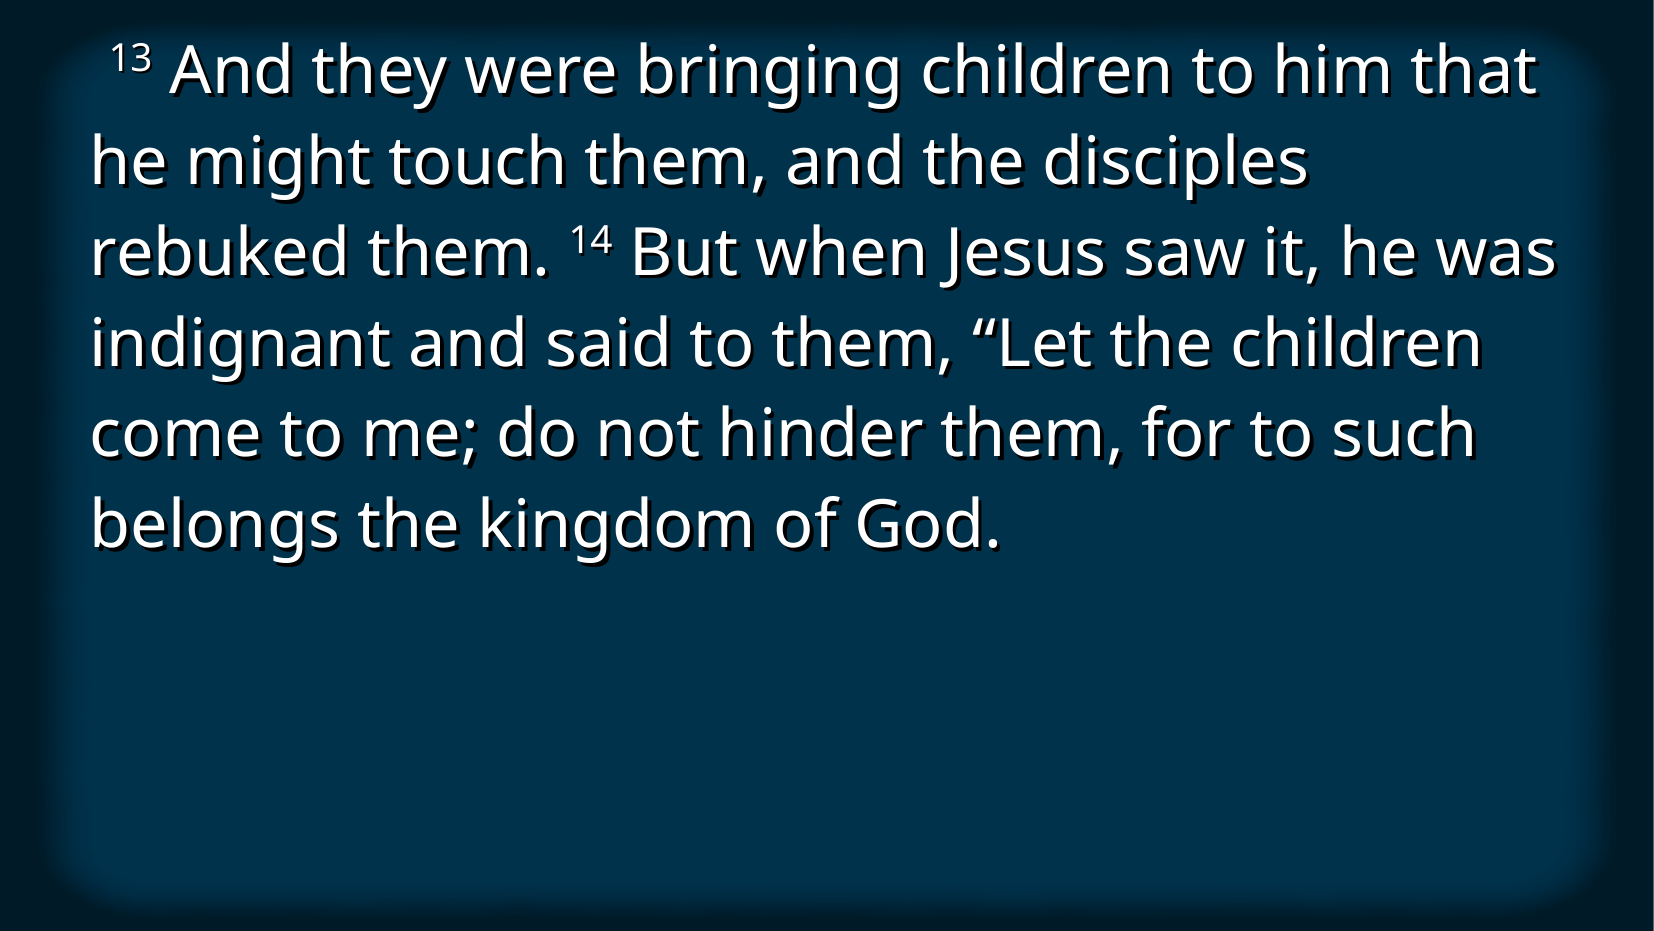

13 And they were bringing children to him that he might touch them, and the disciples rebuked them. 14 But when Jesus saw it, he was indignant and said to them, “Let the children come to me; do not hinder them, for to such belongs the kingdom of God.